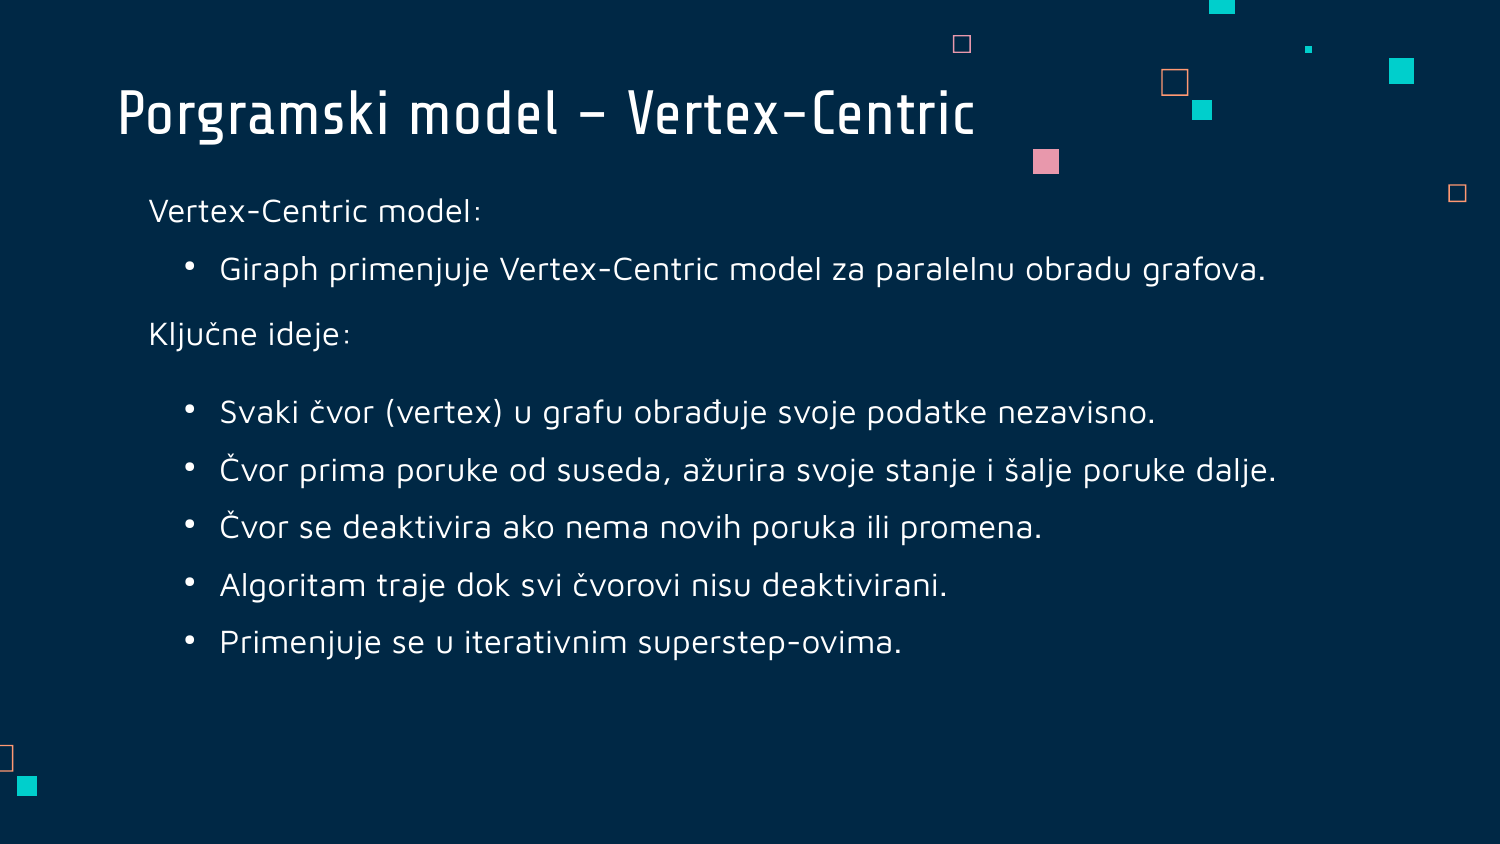

Porgramski model – Vertex-Centric
# Vertex-Centric model:
Giraph primenjuje Vertex-Centric model za paralelnu obradu grafova.
Ključne ideje:
Svaki čvor (vertex) u grafu obrađuje svoje podatke nezavisno.
Čvor prima poruke od suseda, ažurira svoje stanje i šalje poruke dalje.
Čvor se deaktivira ako nema novih poruka ili promena.
Algoritam traje dok svi čvorovi nisu deaktivirani.
Primenjuje se u iterativnim superstep-ovima.